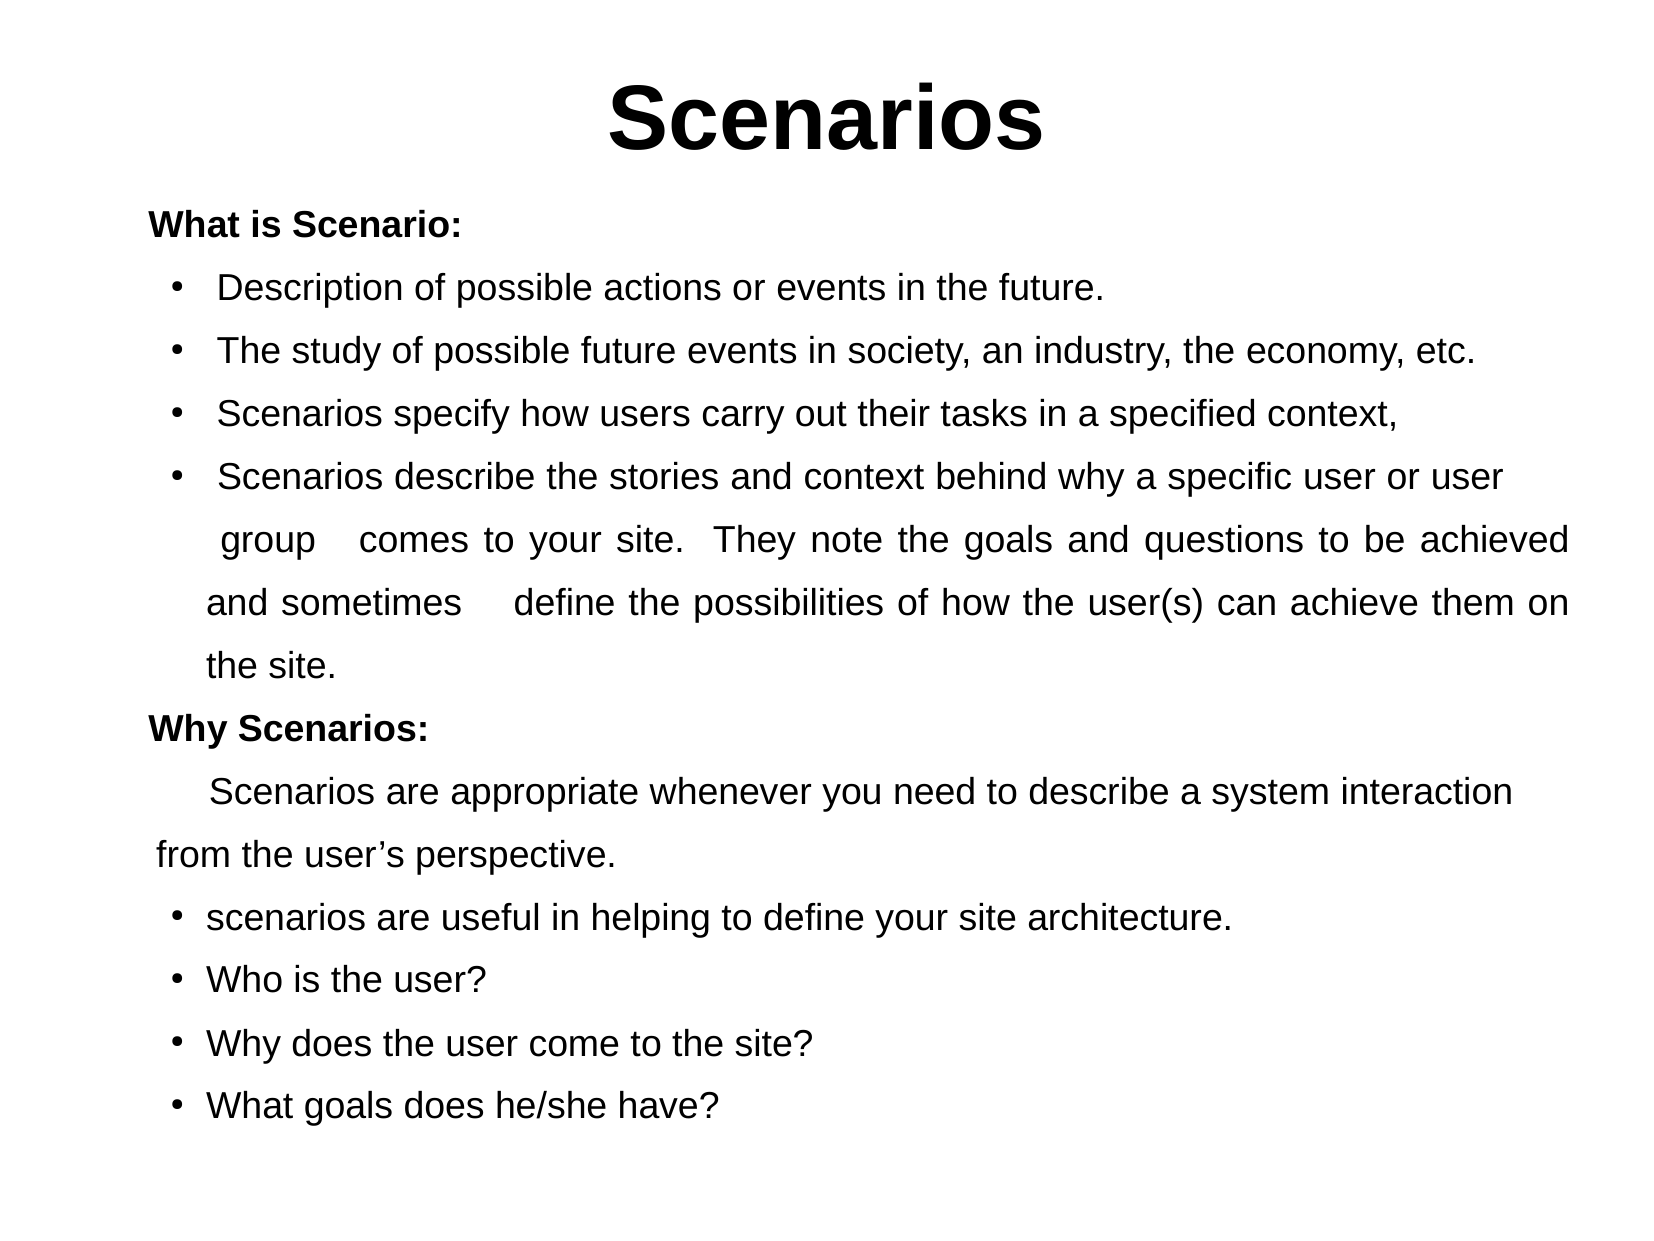

# Scenarios
What is Scenario:
 Description of ​possible ​actions or ​events in the ​future.
 The ​study of possible future ​events in ​society, an ​industry, the ​economy, etc.
 Scenarios specify how users carry out their tasks in a specified context,
 Scenarios describe the stories and context behind why a specific user or user group comes to your site. They note the goals and questions to be achieved and sometimes define the possibilities of how the user(s) can achieve them on the site.
Why Scenarios:
	Scenarios are appropriate whenever you need to describe a system interaction 	 from the user’s perspective.
scenarios are useful in helping to define your site architecture.
Who is the user?
Why does the user come to the site?
What goals does he/she have?